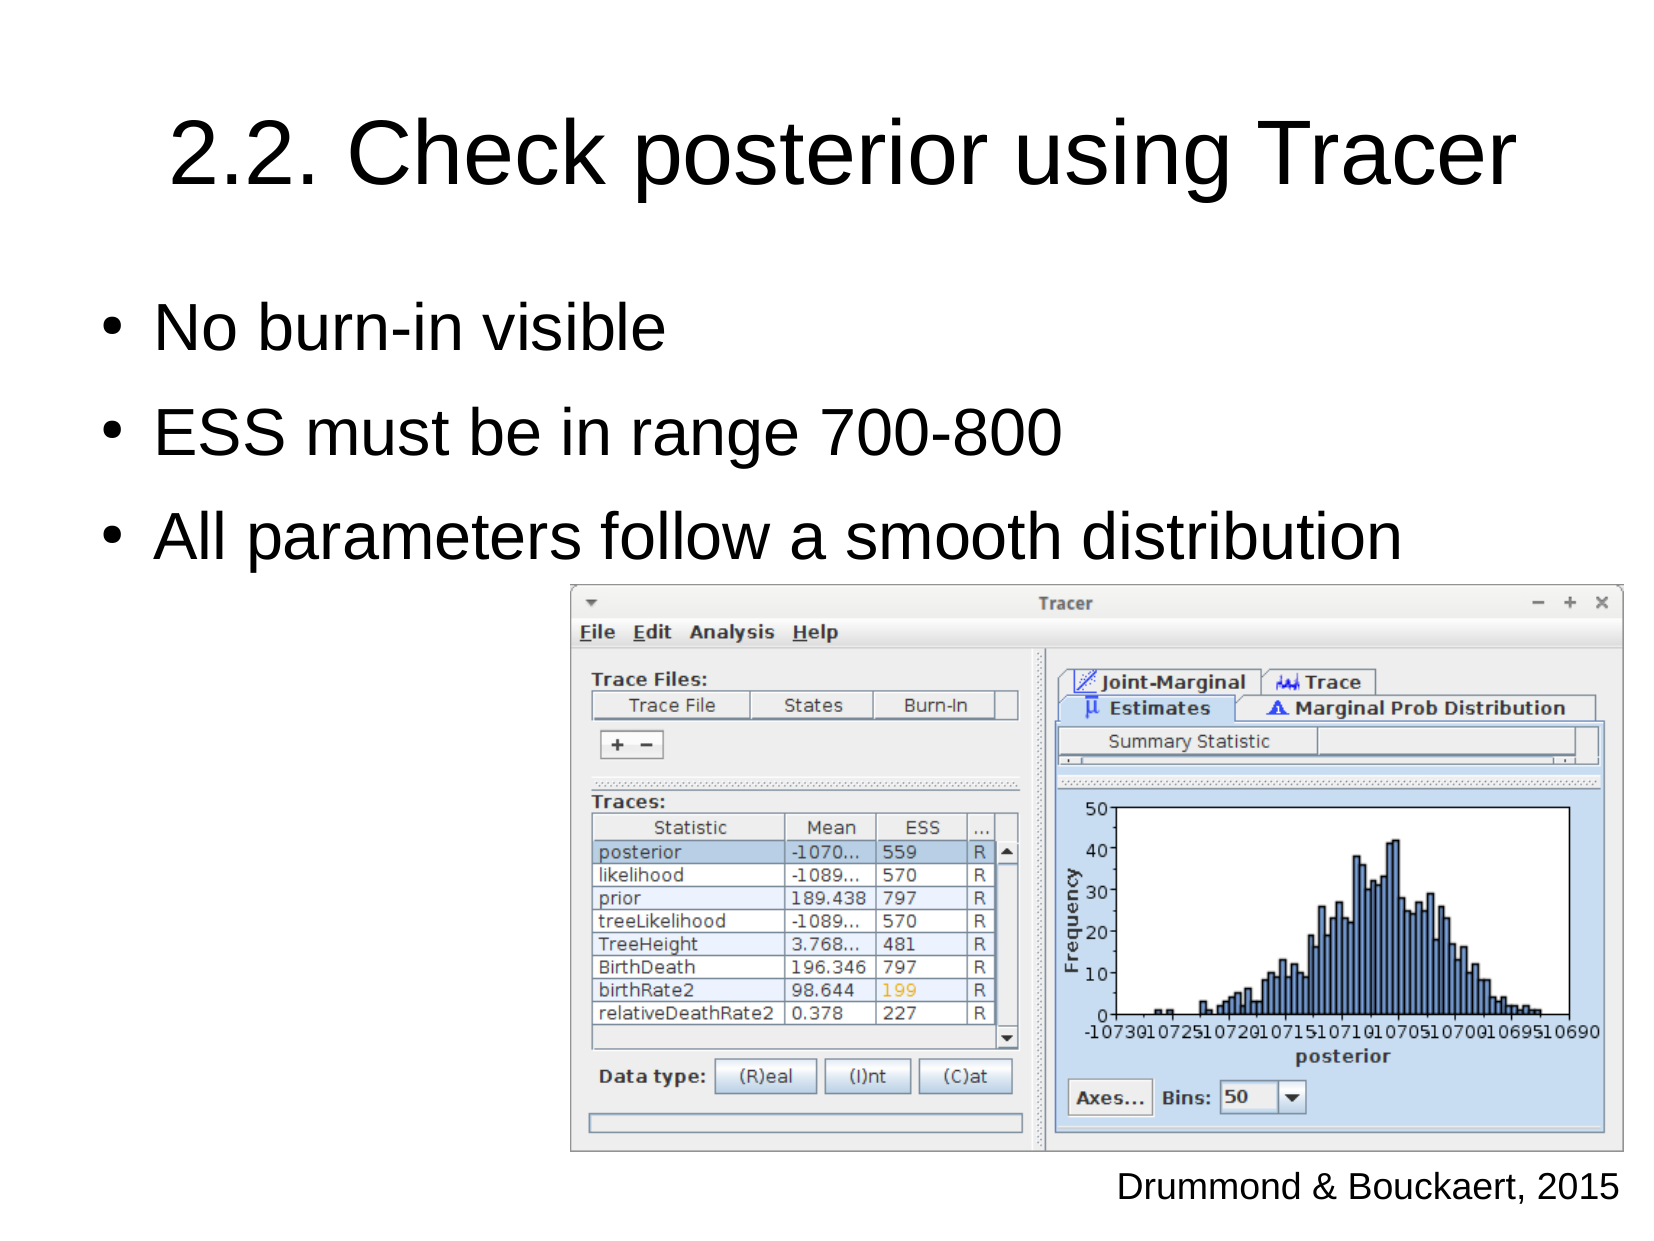

# 2.2. Check posterior using Tracer
No burn-in visible
ESS must be in range 700-800
All parameters follow a smooth distribution
Drummond & Bouckaert, 2015